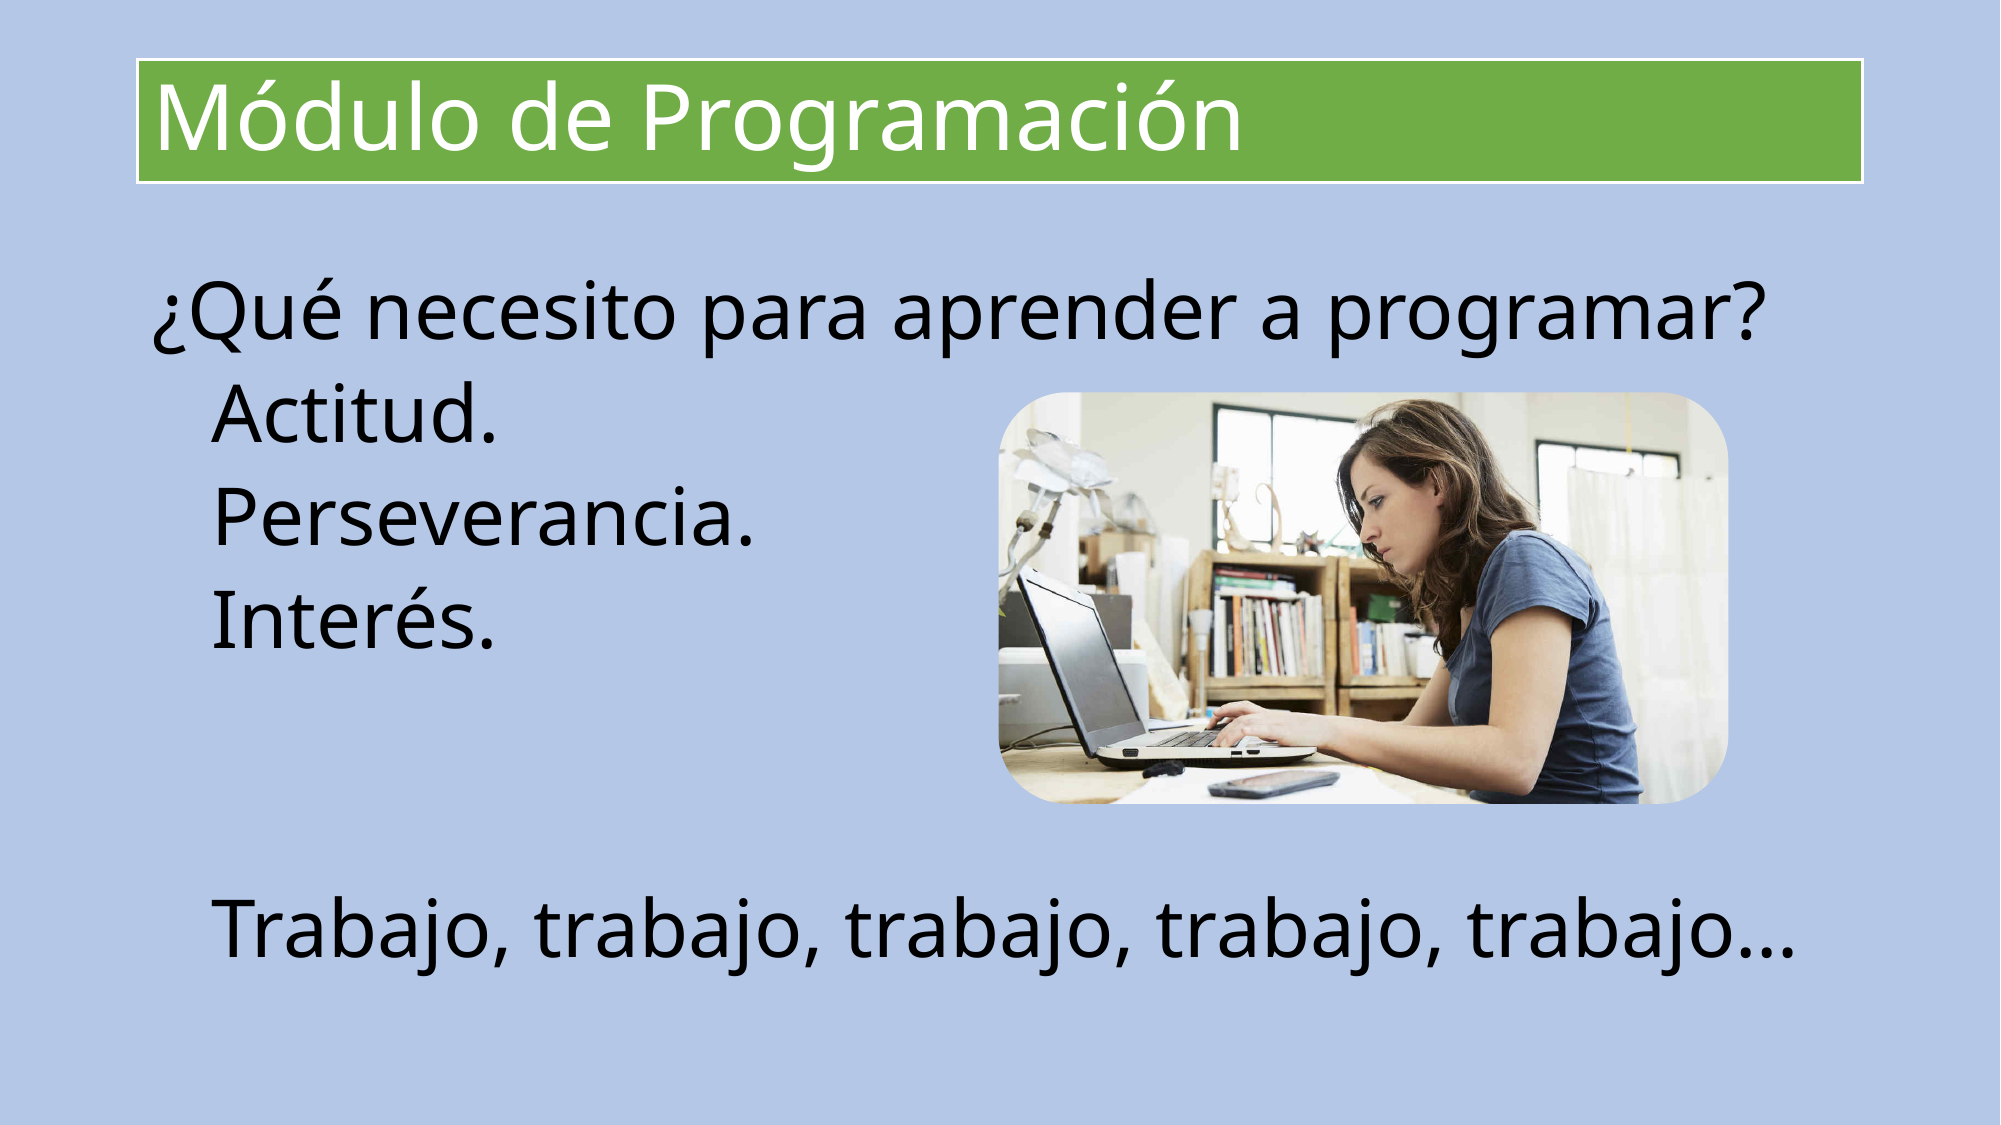

# Módulo de Programación
¿Qué necesito para aprender a programar?
	Actitud.
	Perseverancia.
	Interés.
	Trabajo, trabajo, trabajo, trabajo, trabajo…